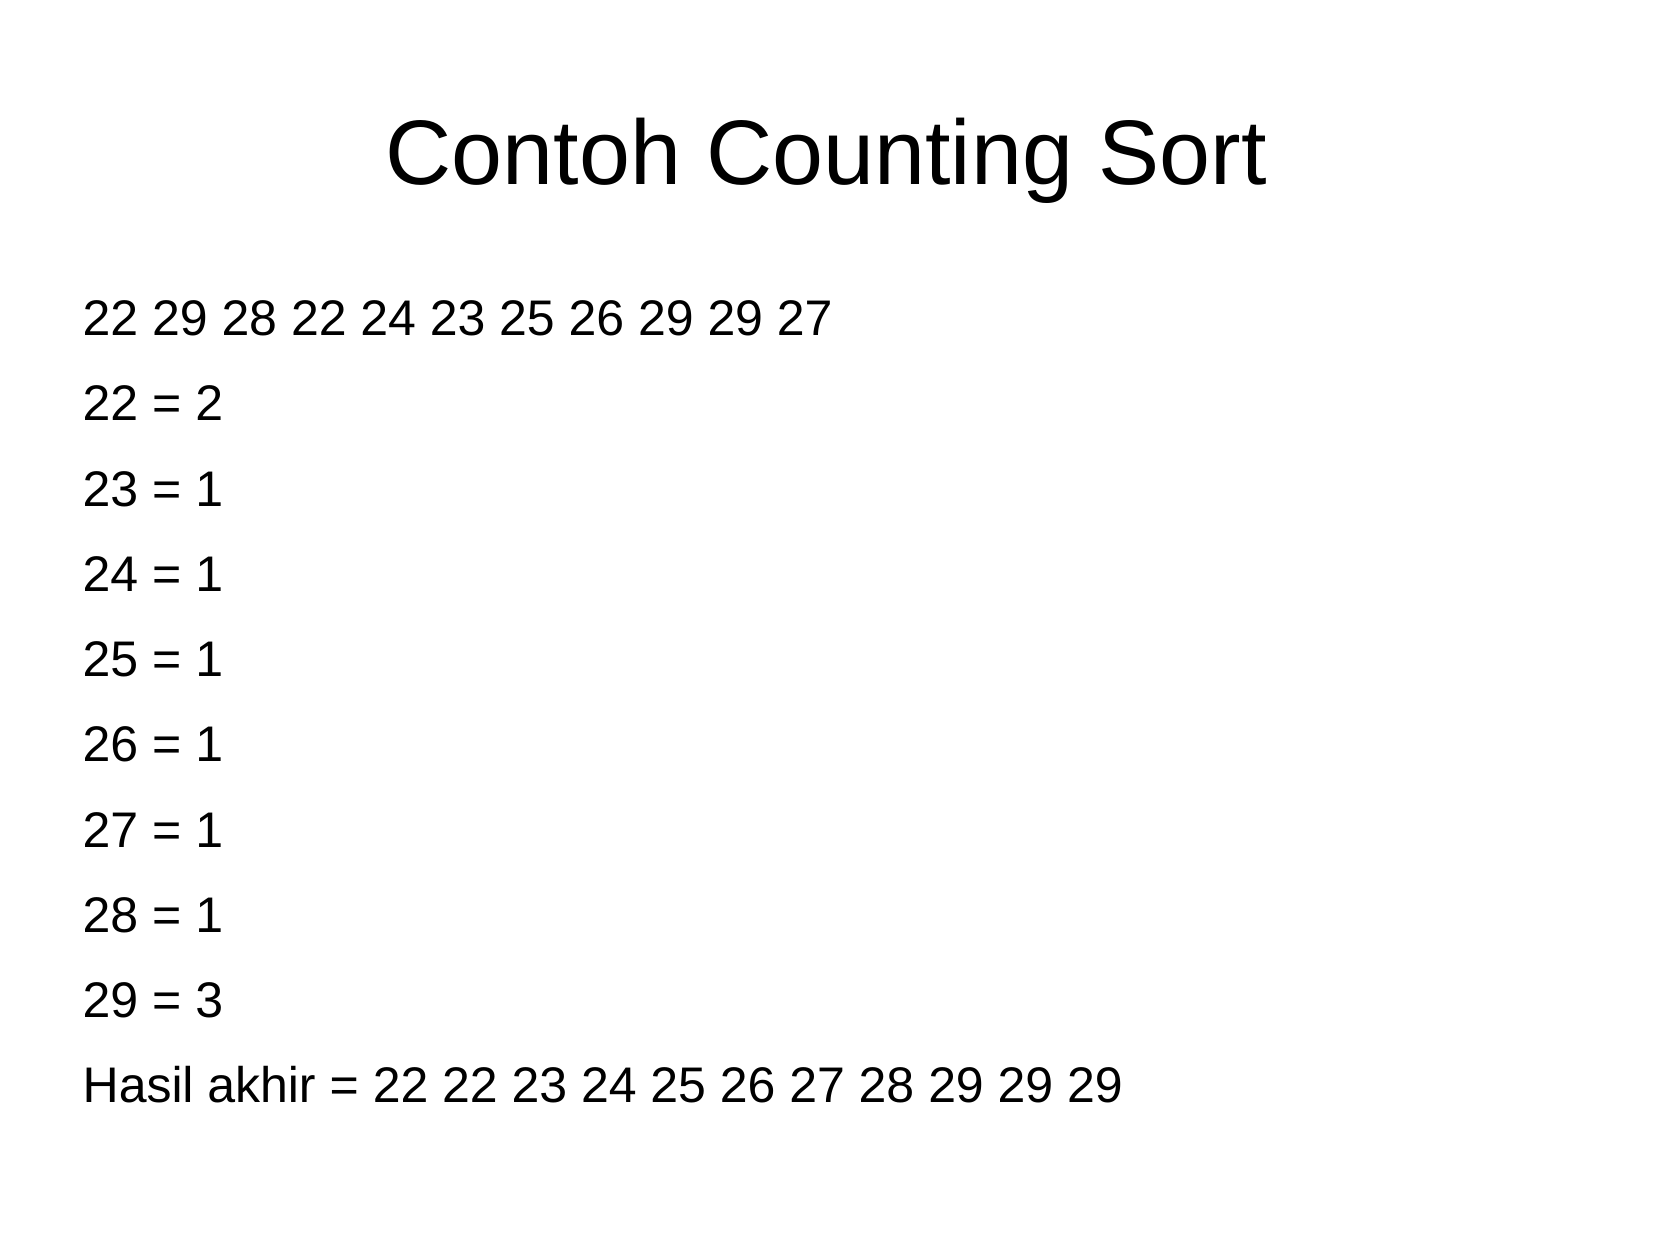

# Contoh Counting Sort
22 29 28 22 24 23 25 26 29 29 27
22 = 2
23 = 1
24 = 1
25 = 1
26 = 1
27 = 1
28 = 1
29 = 3
Hasil akhir = 22 22 23 24 25 26 27 28 29 29 29